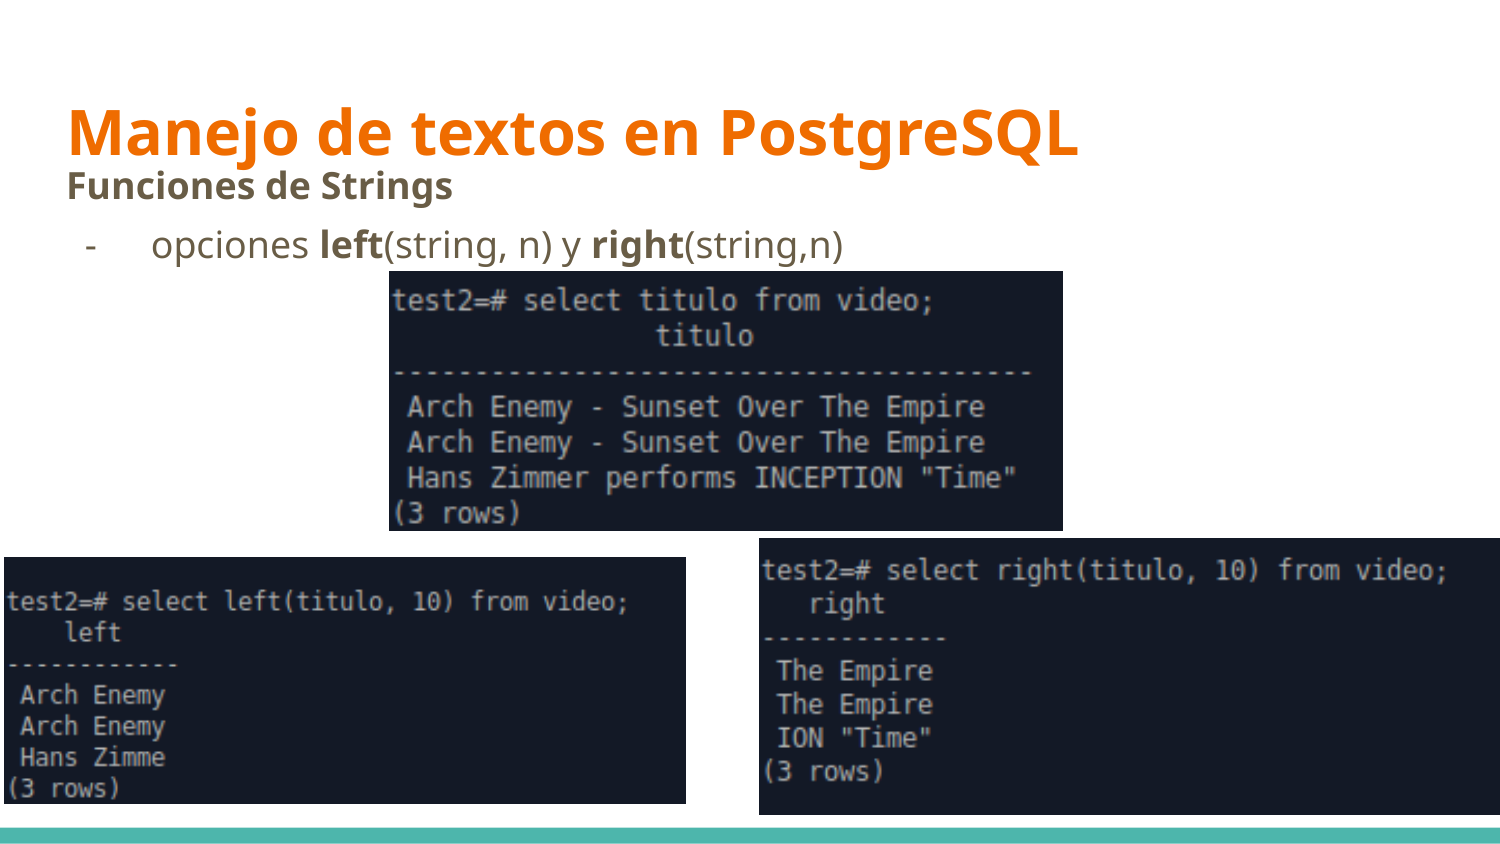

# Manejo de textos en PostgreSQL
Funciones de Strings
 opciones left(string, n) y right(string,n)